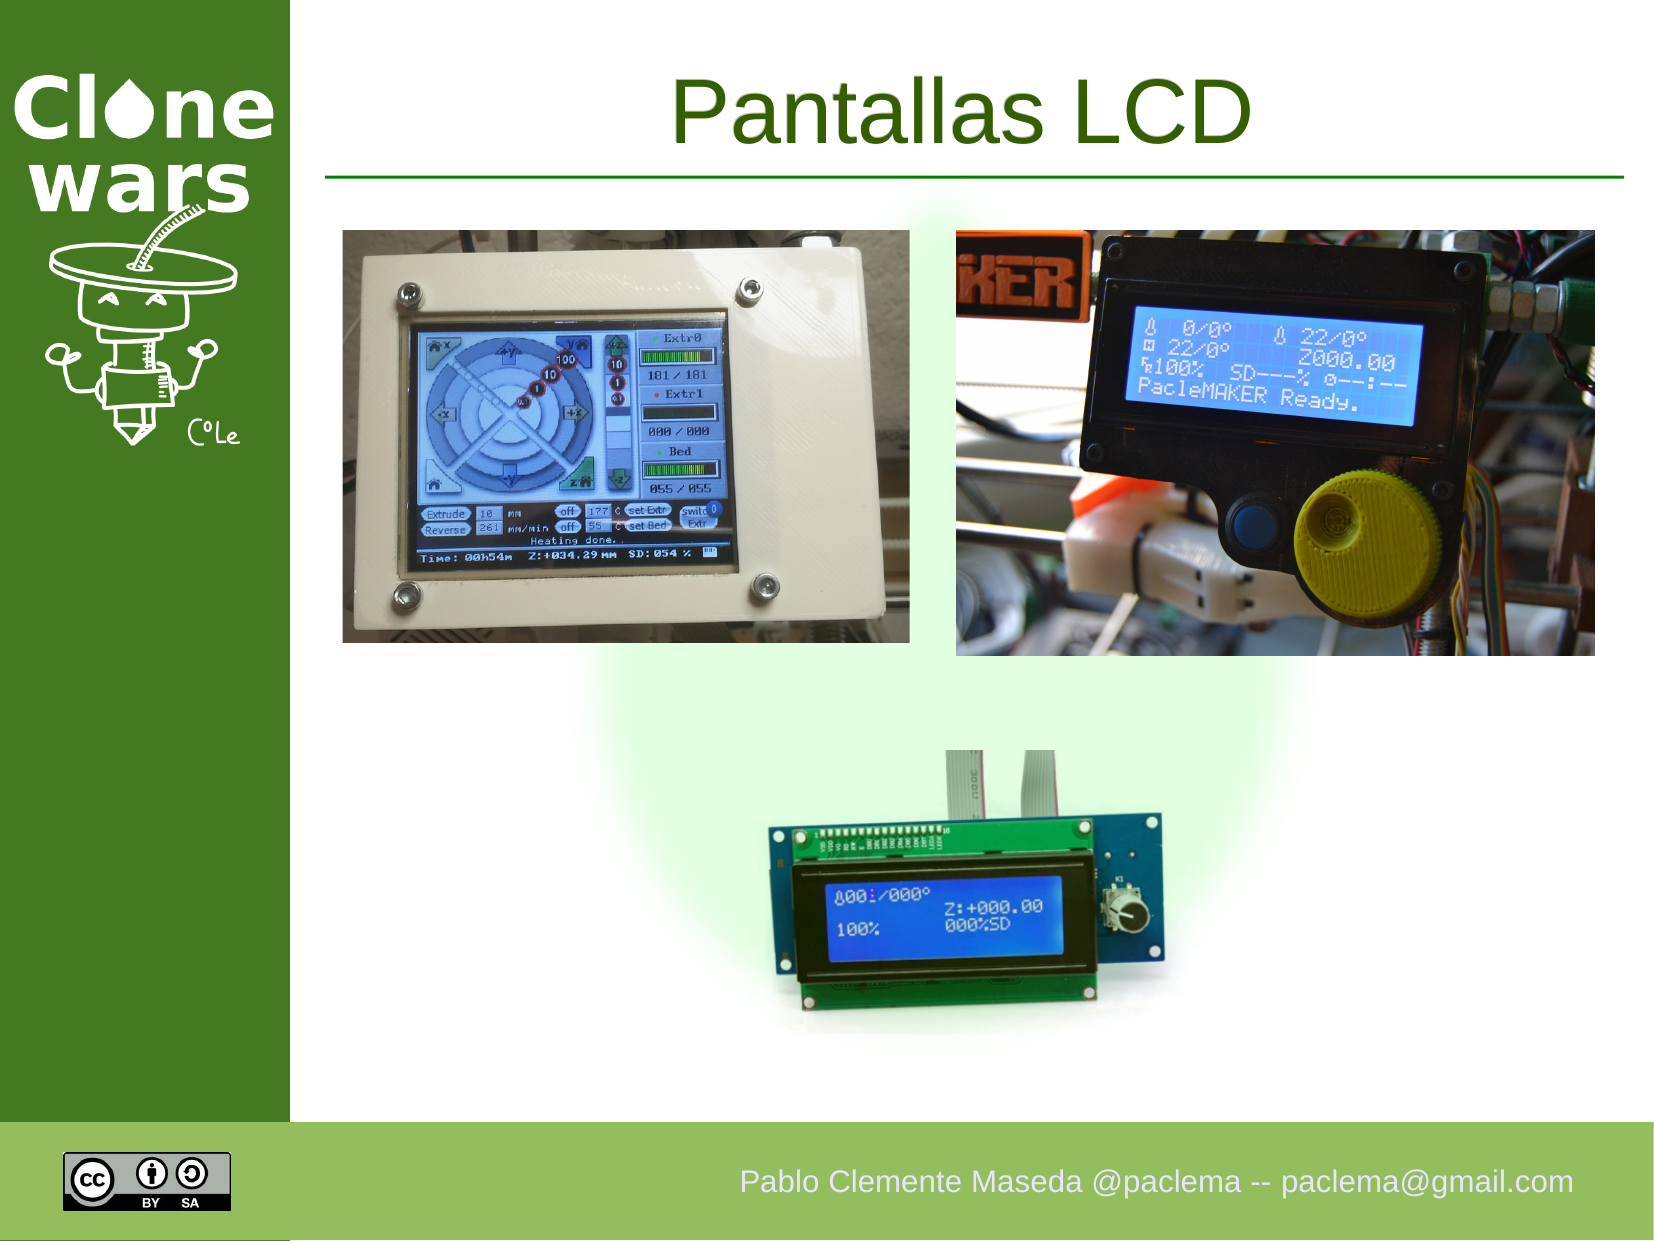

# Pantallas LCD
Pablo Clemente Maseda @paclema -- paclema@gmail.com